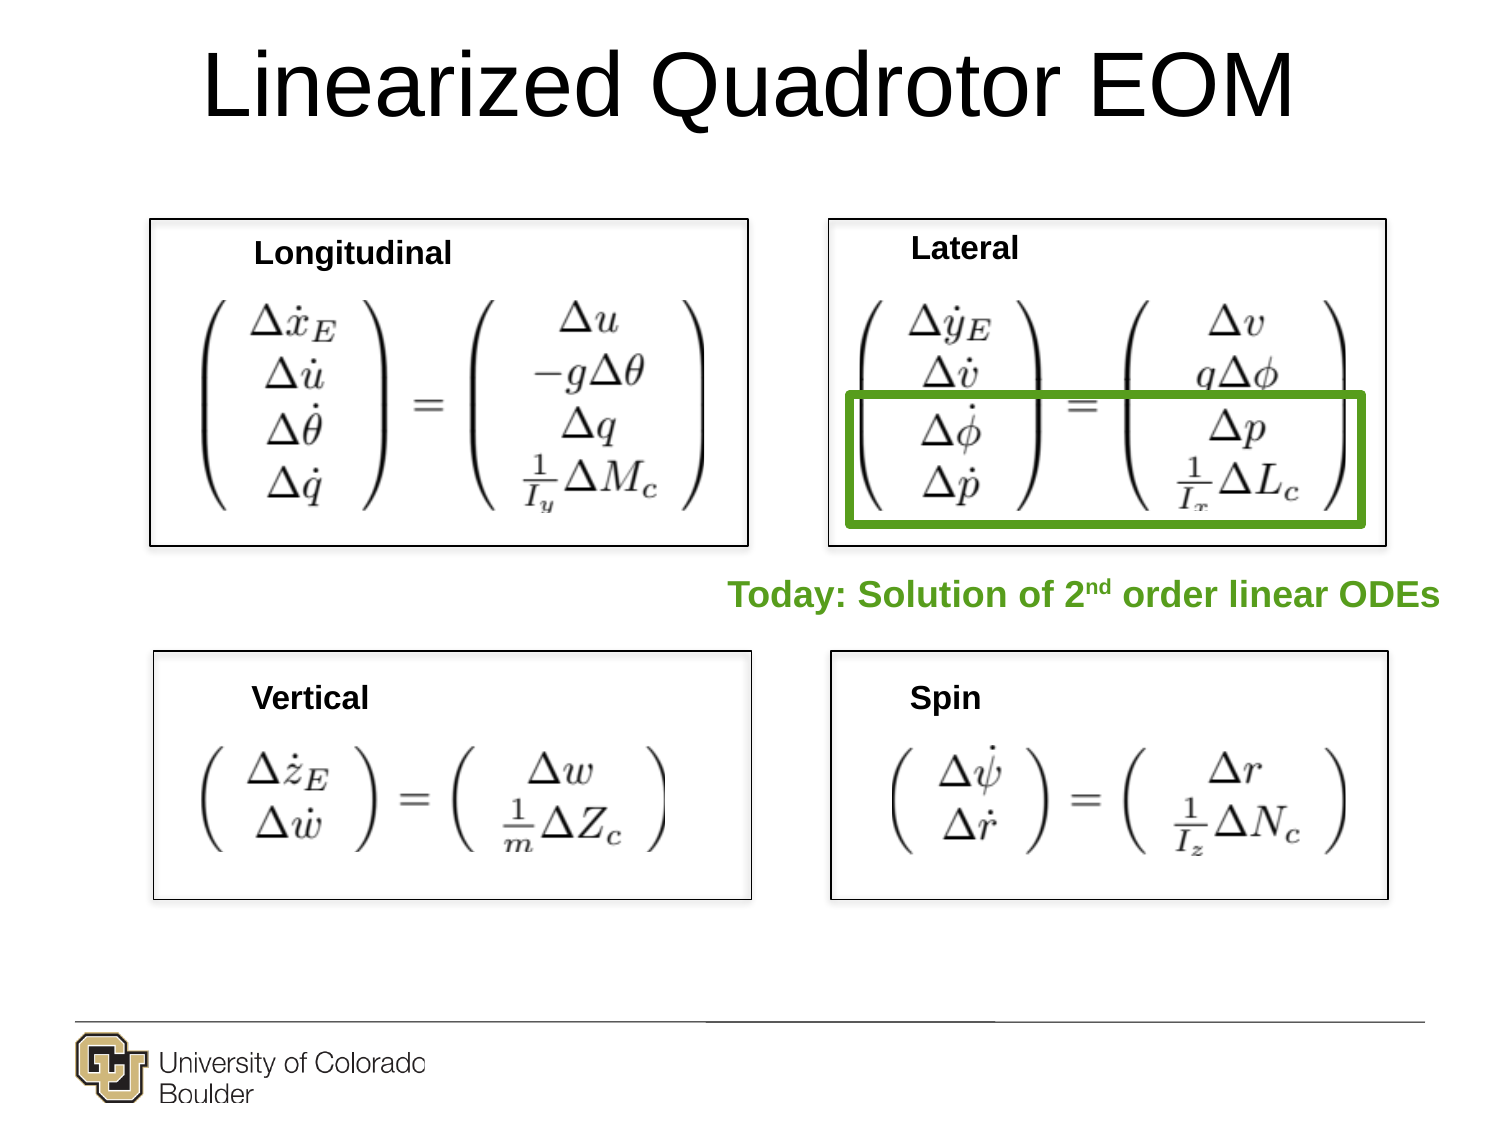

# Linearized Quadrotor EOM
Lateral
Longitudinal
Today: Solution of 2nd order linear ODEs
Vertical
Spin